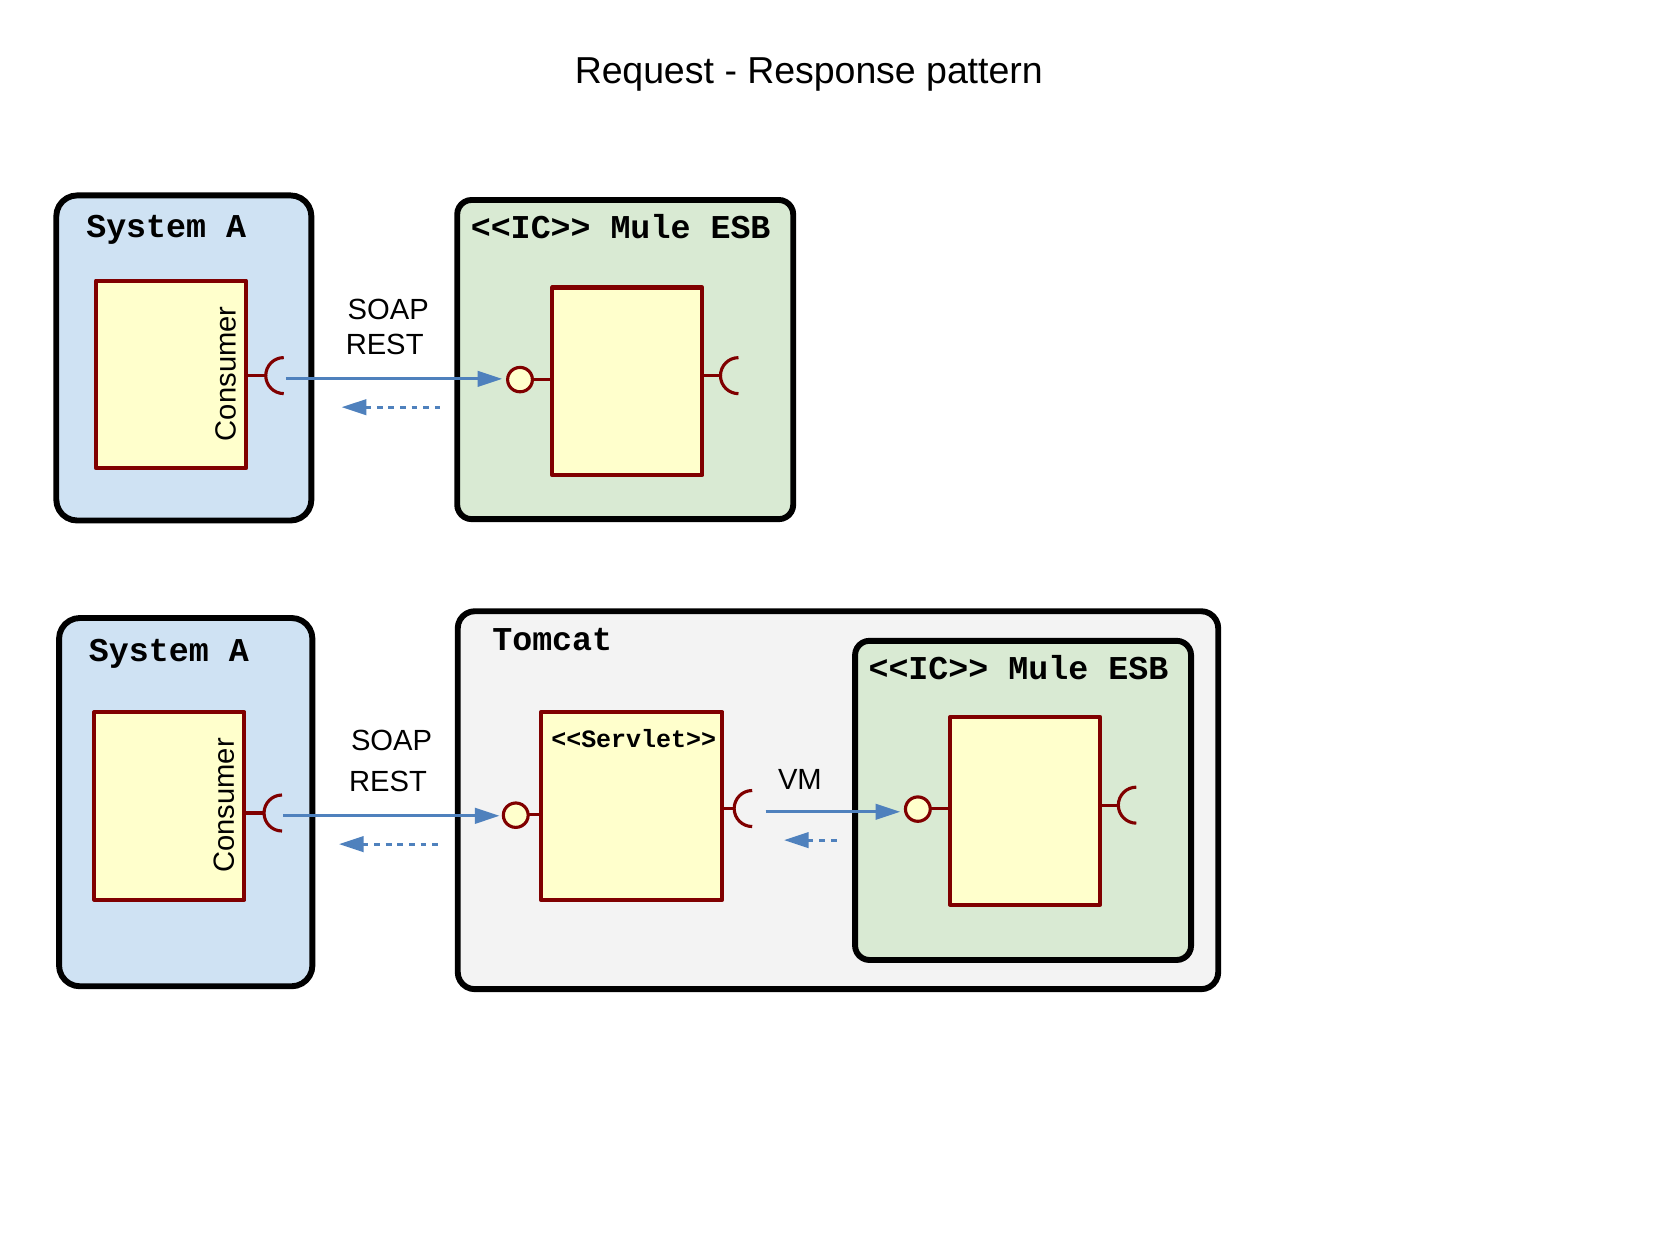

Request - Response pattern
System A
<<IC>> Mule ESB
SOAP
REST
Consumer
Tomcat
System A
<<IC>> Mule ESB
SOAP
<<Servlet>>
VM
REST
Consumer